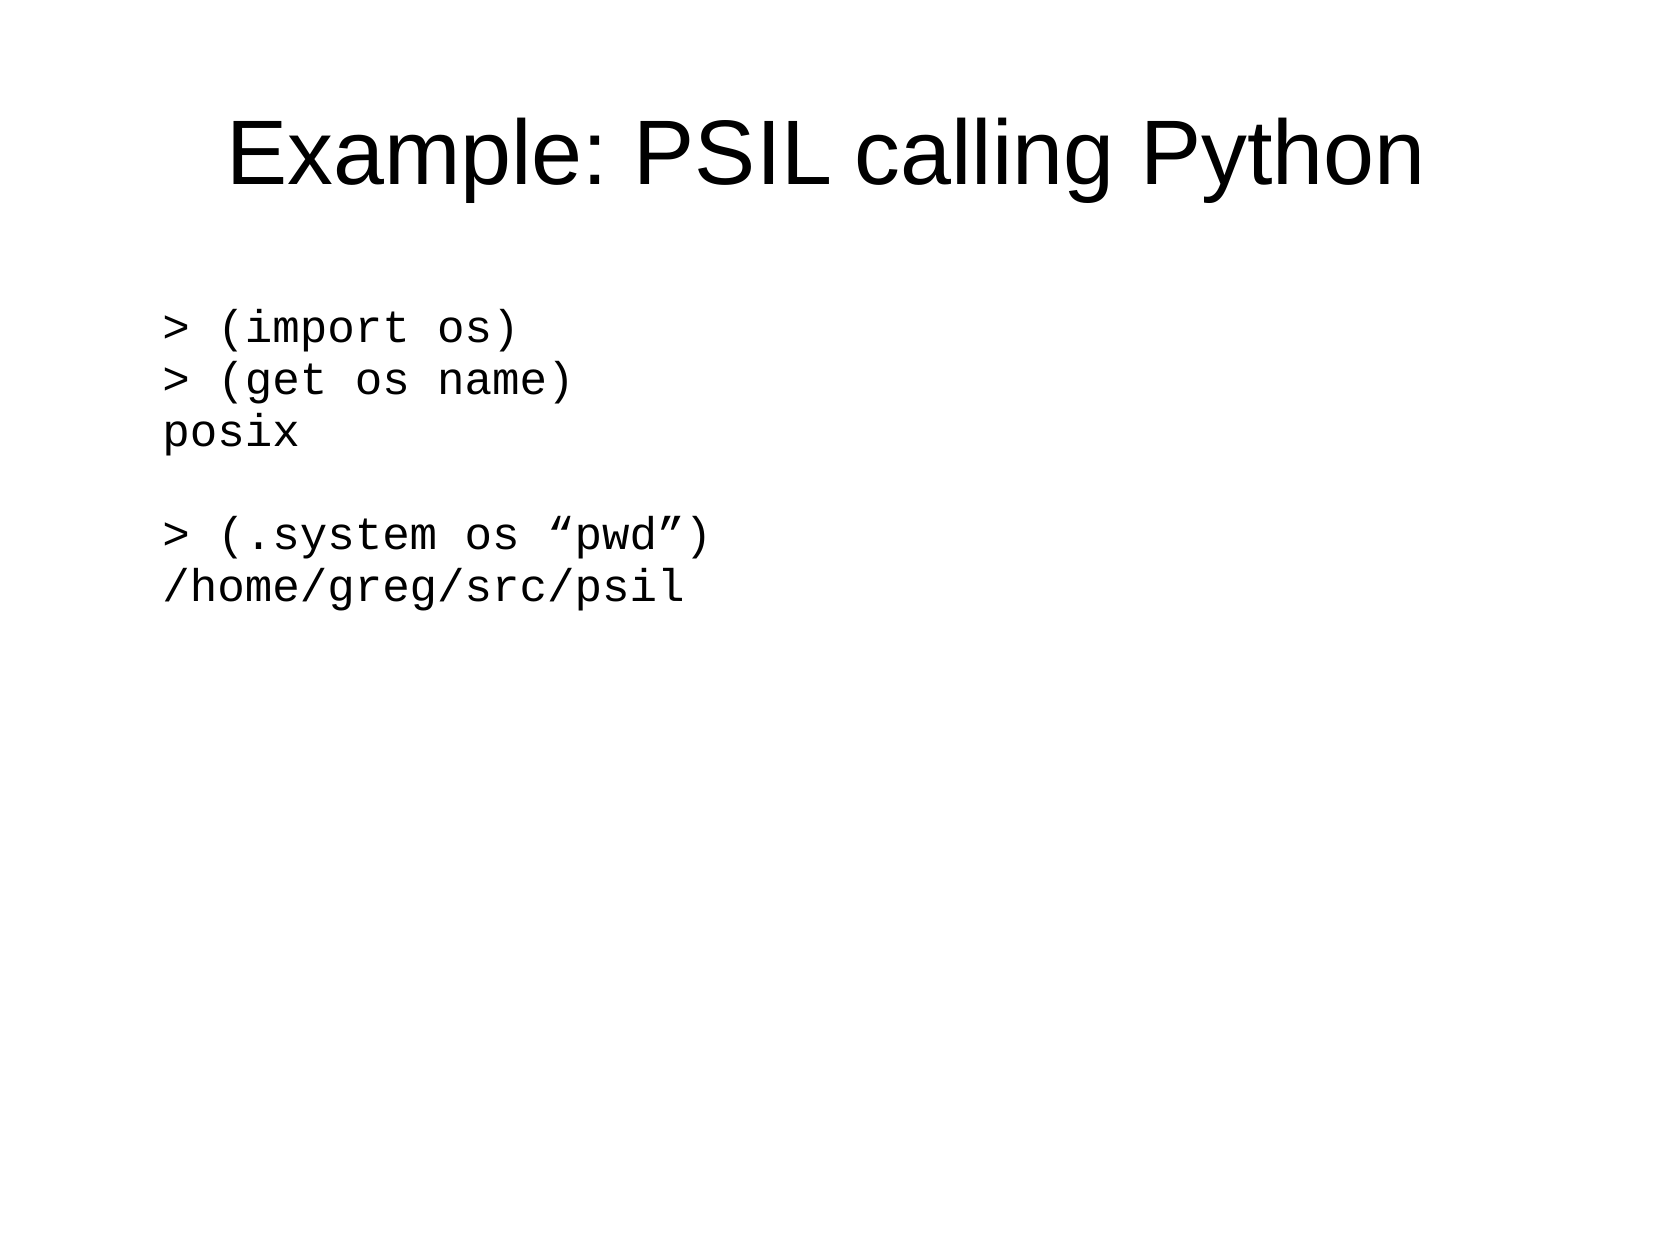

# Example: PSIL calling Python
> (import os)
> (get os name)
posix
> (.system os “pwd”)
/home/greg/src/psil